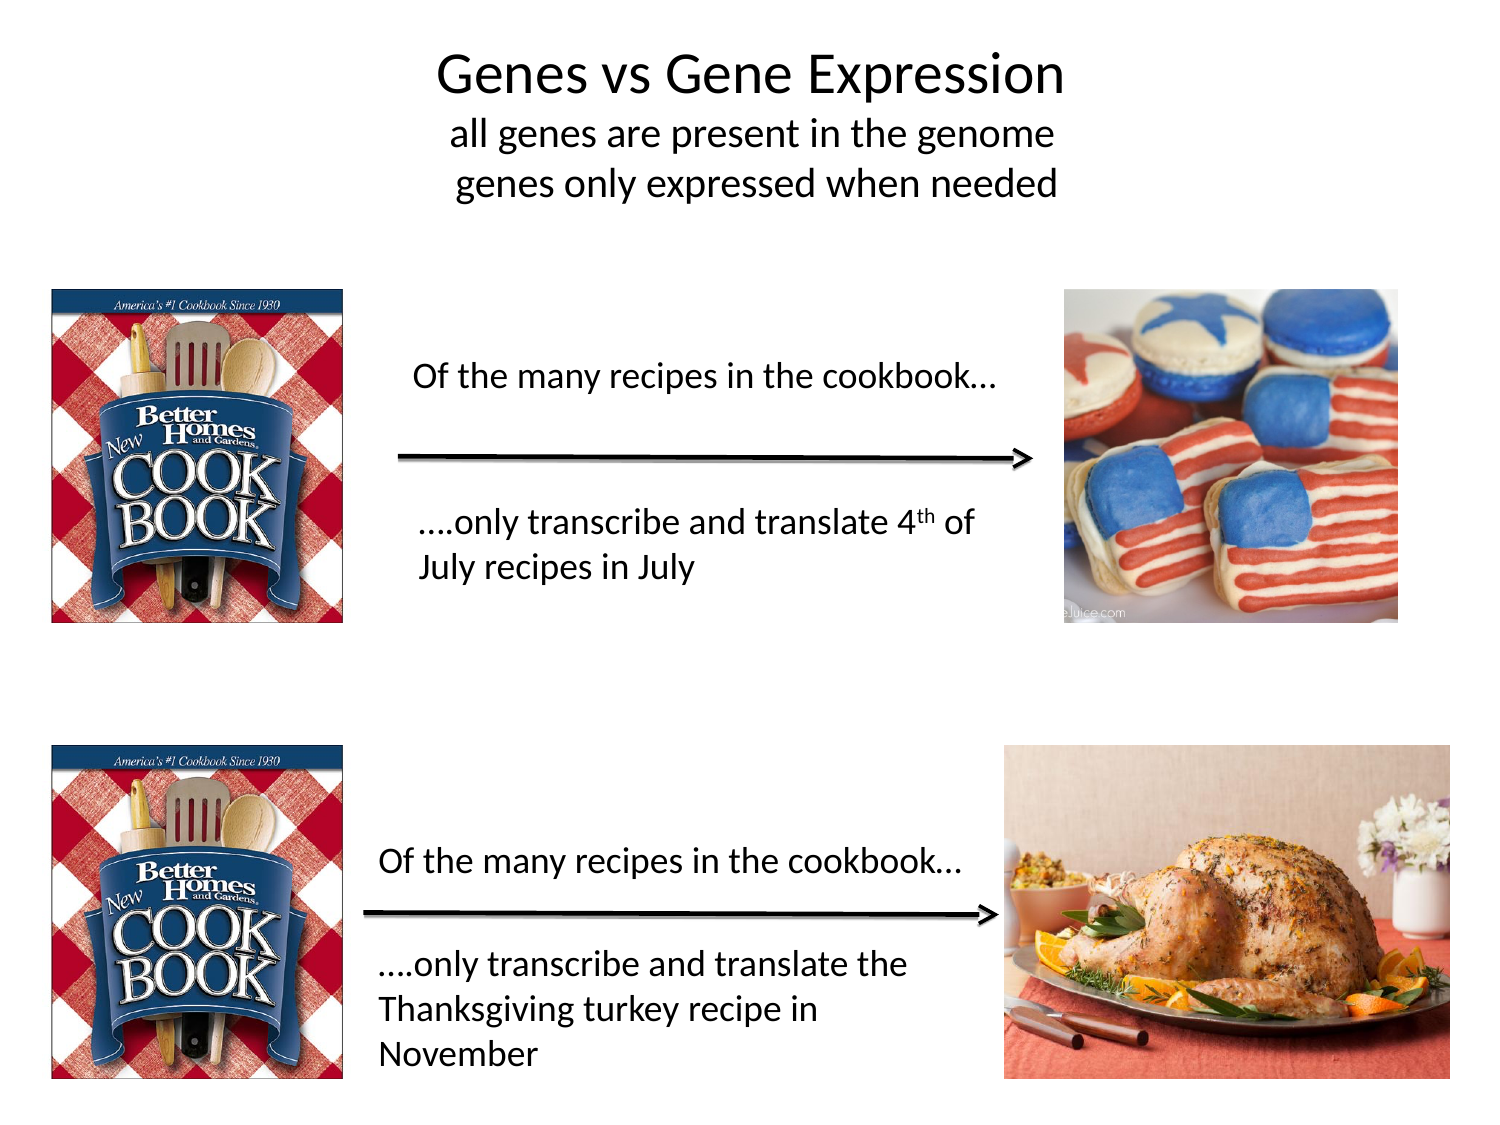

# Genes vs Gene Expression all genes are present in the genome genes only expressed when needed
Of the many recipes in the cookbook…
….only transcribe and translate 4th of July recipes in July
Of the many recipes in the cookbook…
….only transcribe and translate the Thanksgiving turkey recipe in November